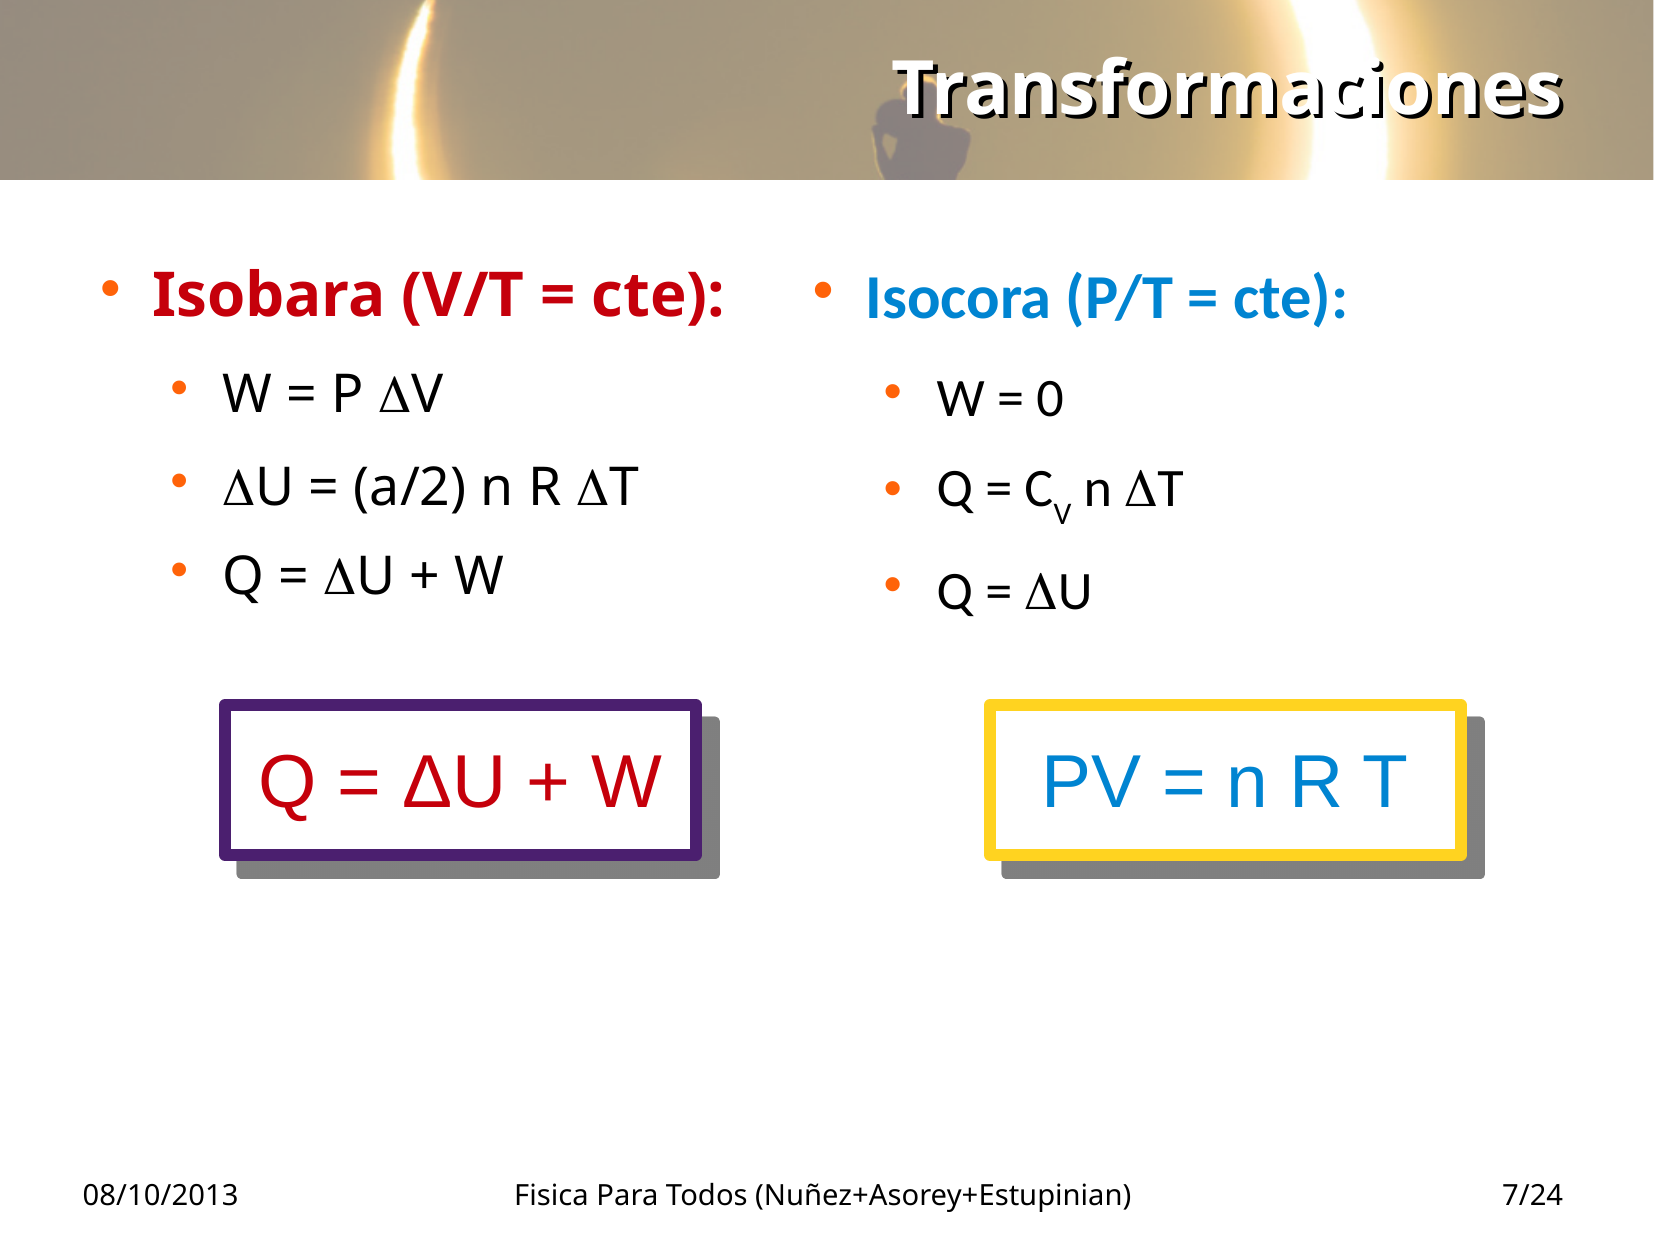

# Transformaciones
Isobara (V/T = cte):
W = P V
U = (a/2) n R T
Q = U + W
Isocora (P/T = cte):
W = 0
Q = CV n T
Q = U
Q = ΔU + W
PV = n R T
08/10/2013
Fisica Para Todos (Nuñez+Asorey+Estupinian)
7